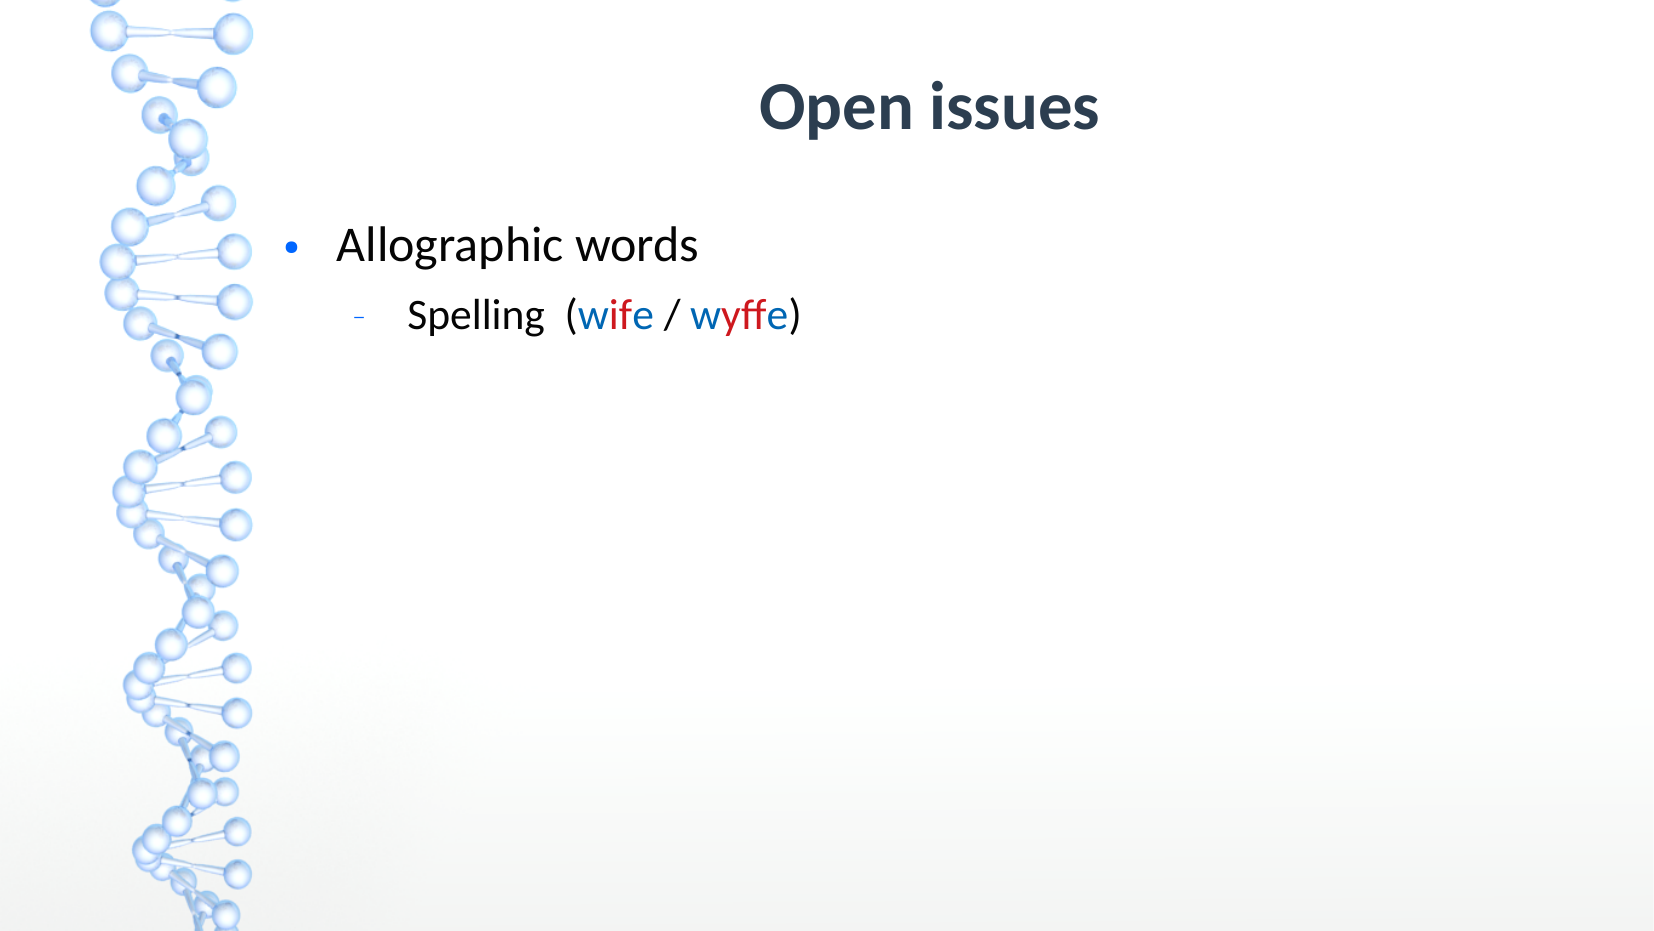

# Open issues
Allographic words
Spelling (wife / wyffe)